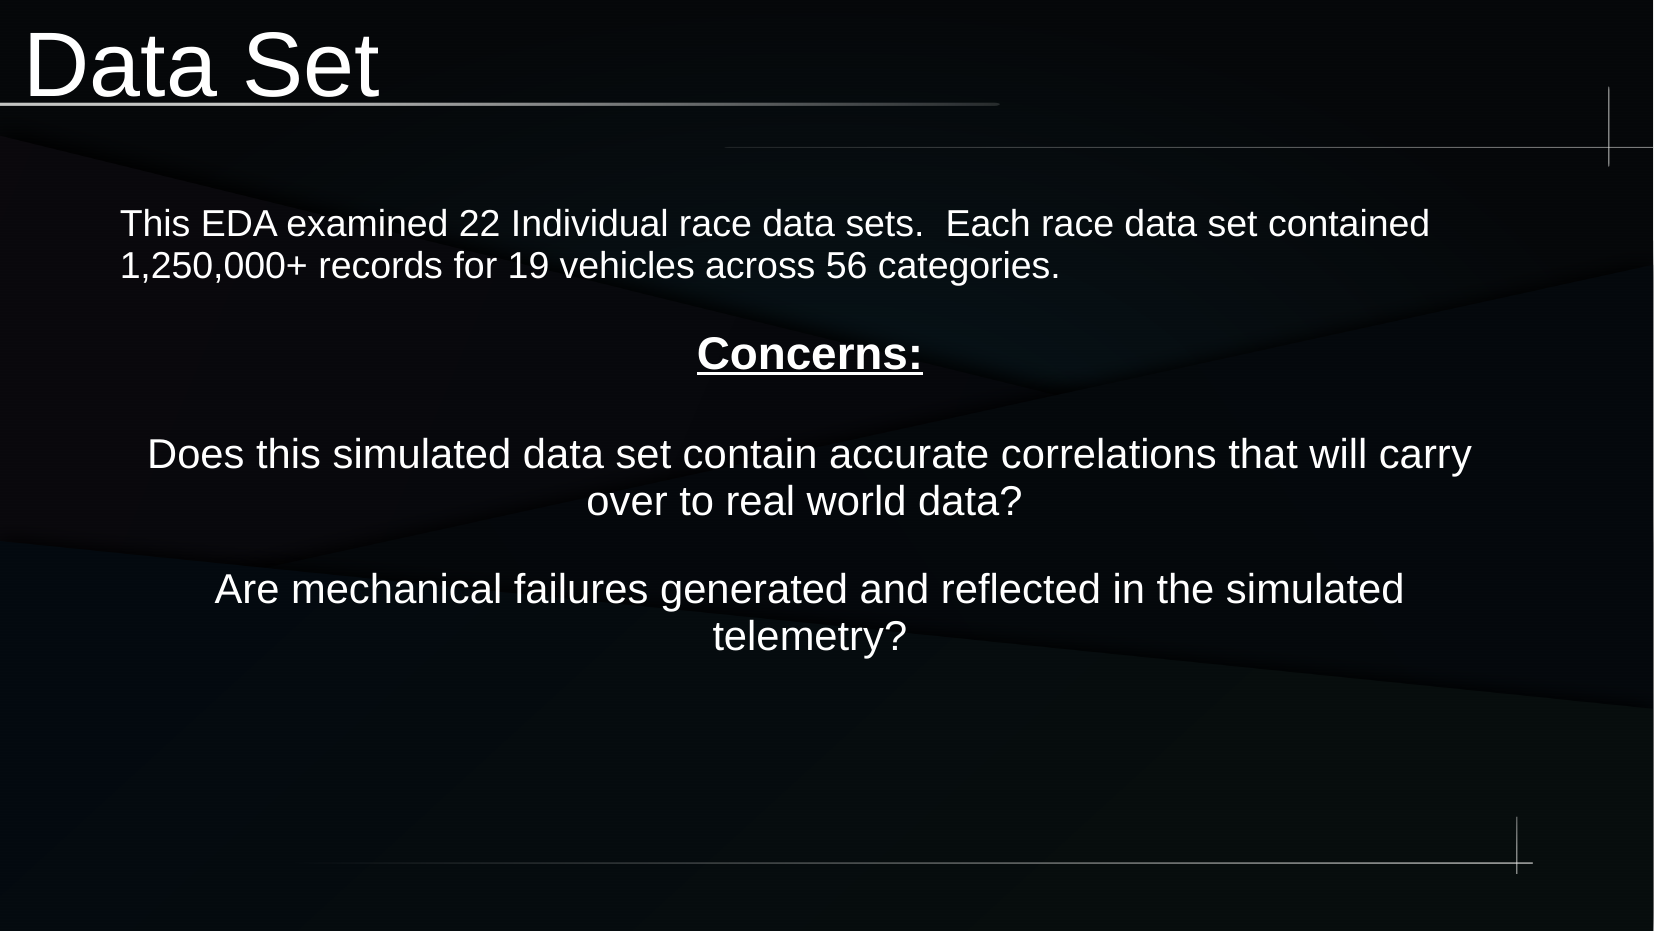

# Data Set
This EDA examined 22 Individual race data sets. Each race data set contained 1,250,000+ records for 19 vehicles across 56 categories.
Concerns:
Does this simulated data set contain accurate correlations that will carry over to real world data?
Are mechanical failures generated and reflected in the simulated telemetry?